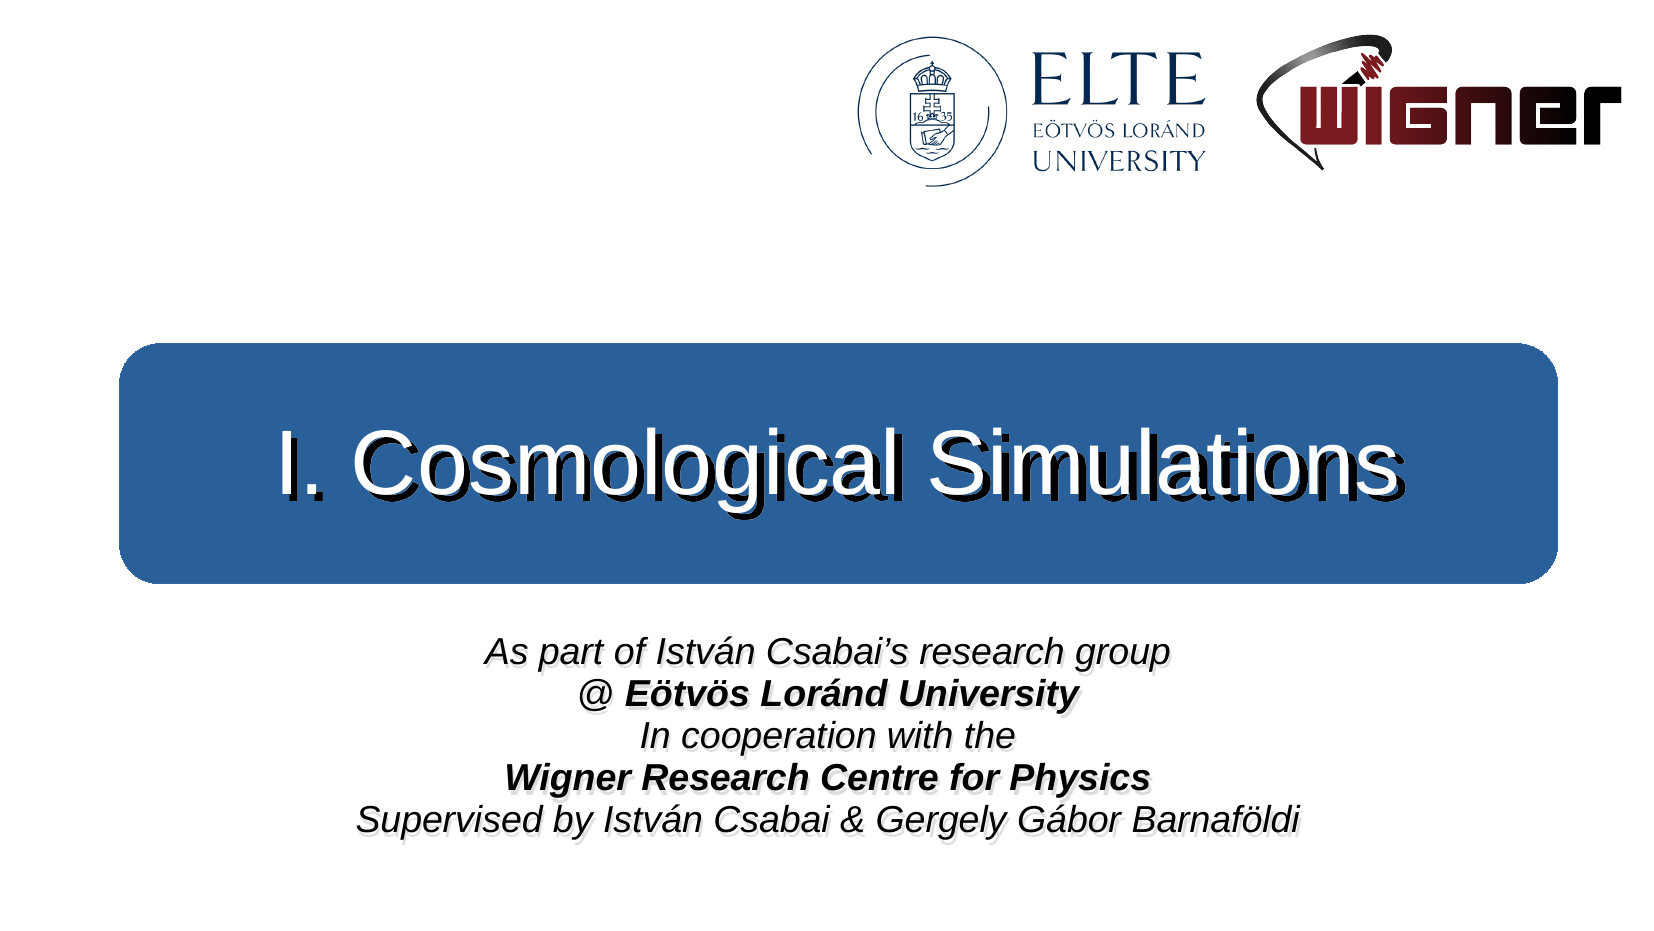

# I. Cosmological Simulations
As part of István Csabai’s research group
@ Eötvös Loránd University
In cooperation with the
Wigner Research Centre for Physics
Supervised by István Csabai & Gergely Gábor Barnaföldi